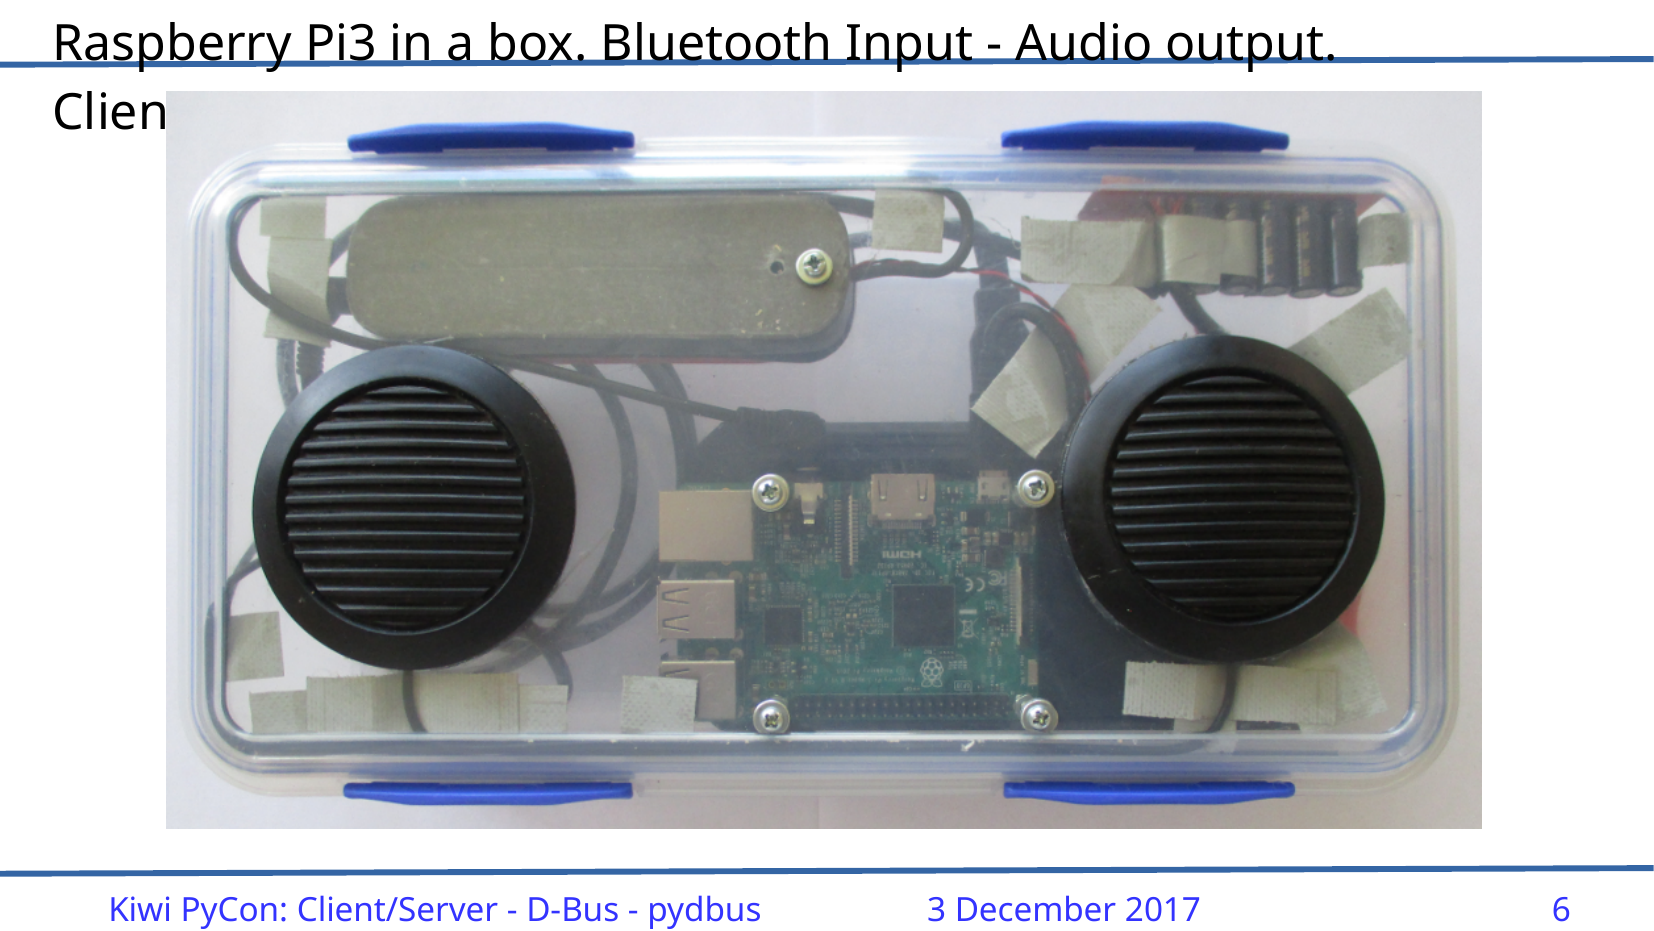

Raspberry Pi3 in a box. Bluetooth Input - Audio output. Client/Server
Kiwi PyCon: Client/Server - D-Bus - pydbus
3 December 2017
6